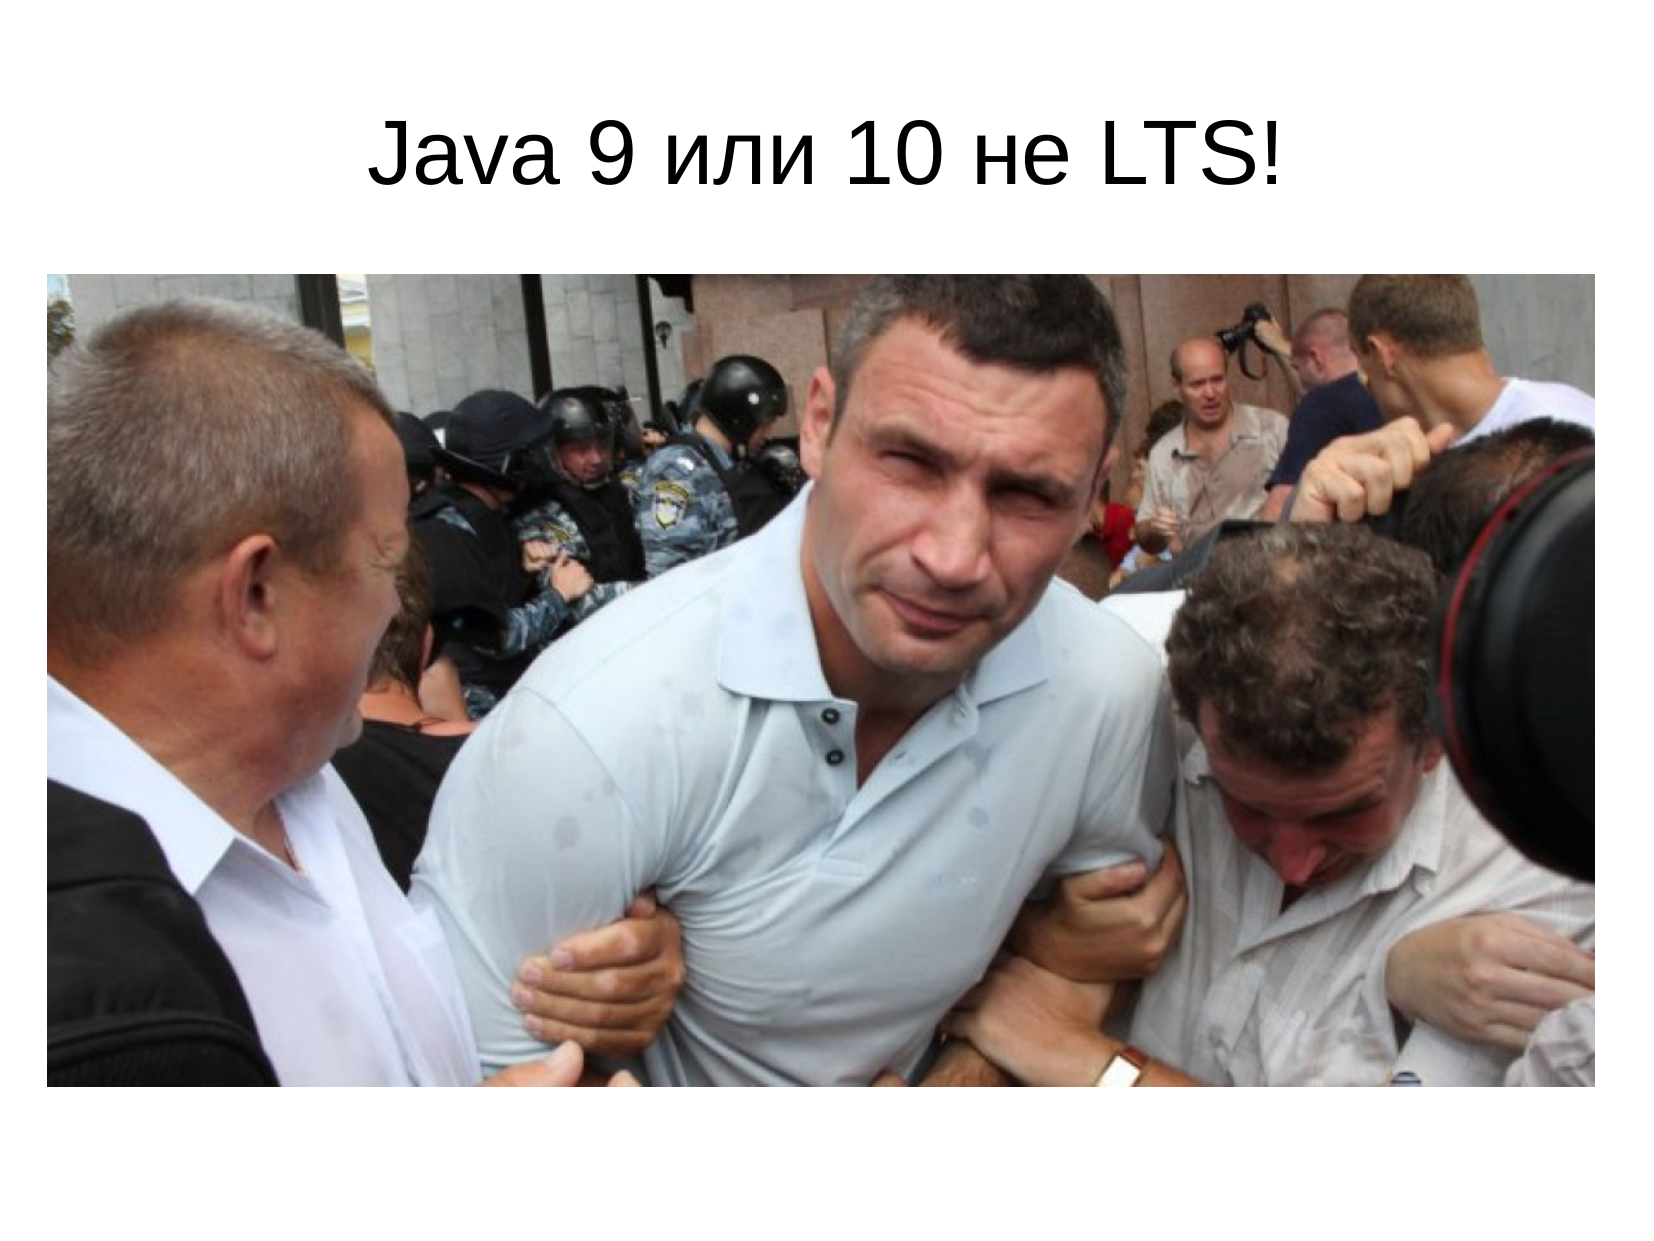

# Java 9 или 10 не LTS!